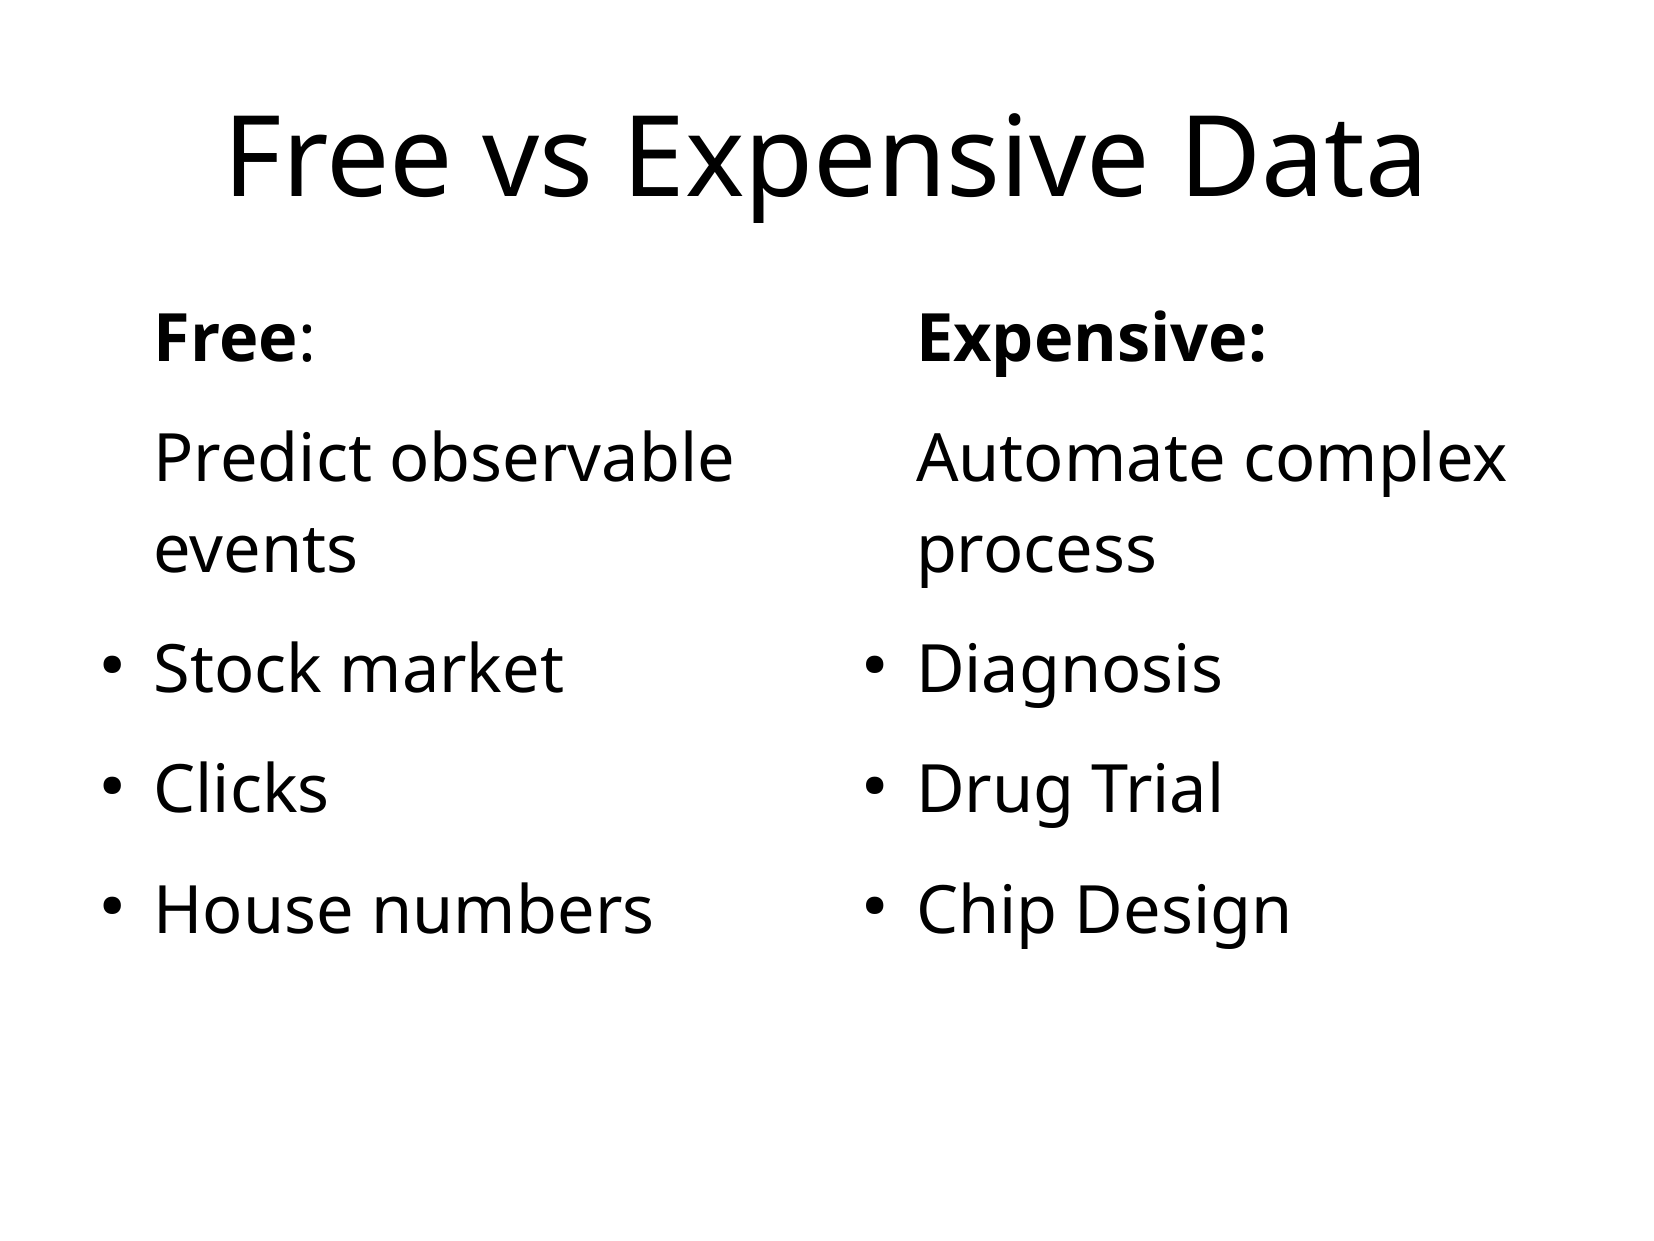

# Free vs Expensive Data
Free:
Predict observable events
Stock market
Clicks
House numbers
Expensive:
Automate complex process
Diagnosis
Drug Trial
Chip Design